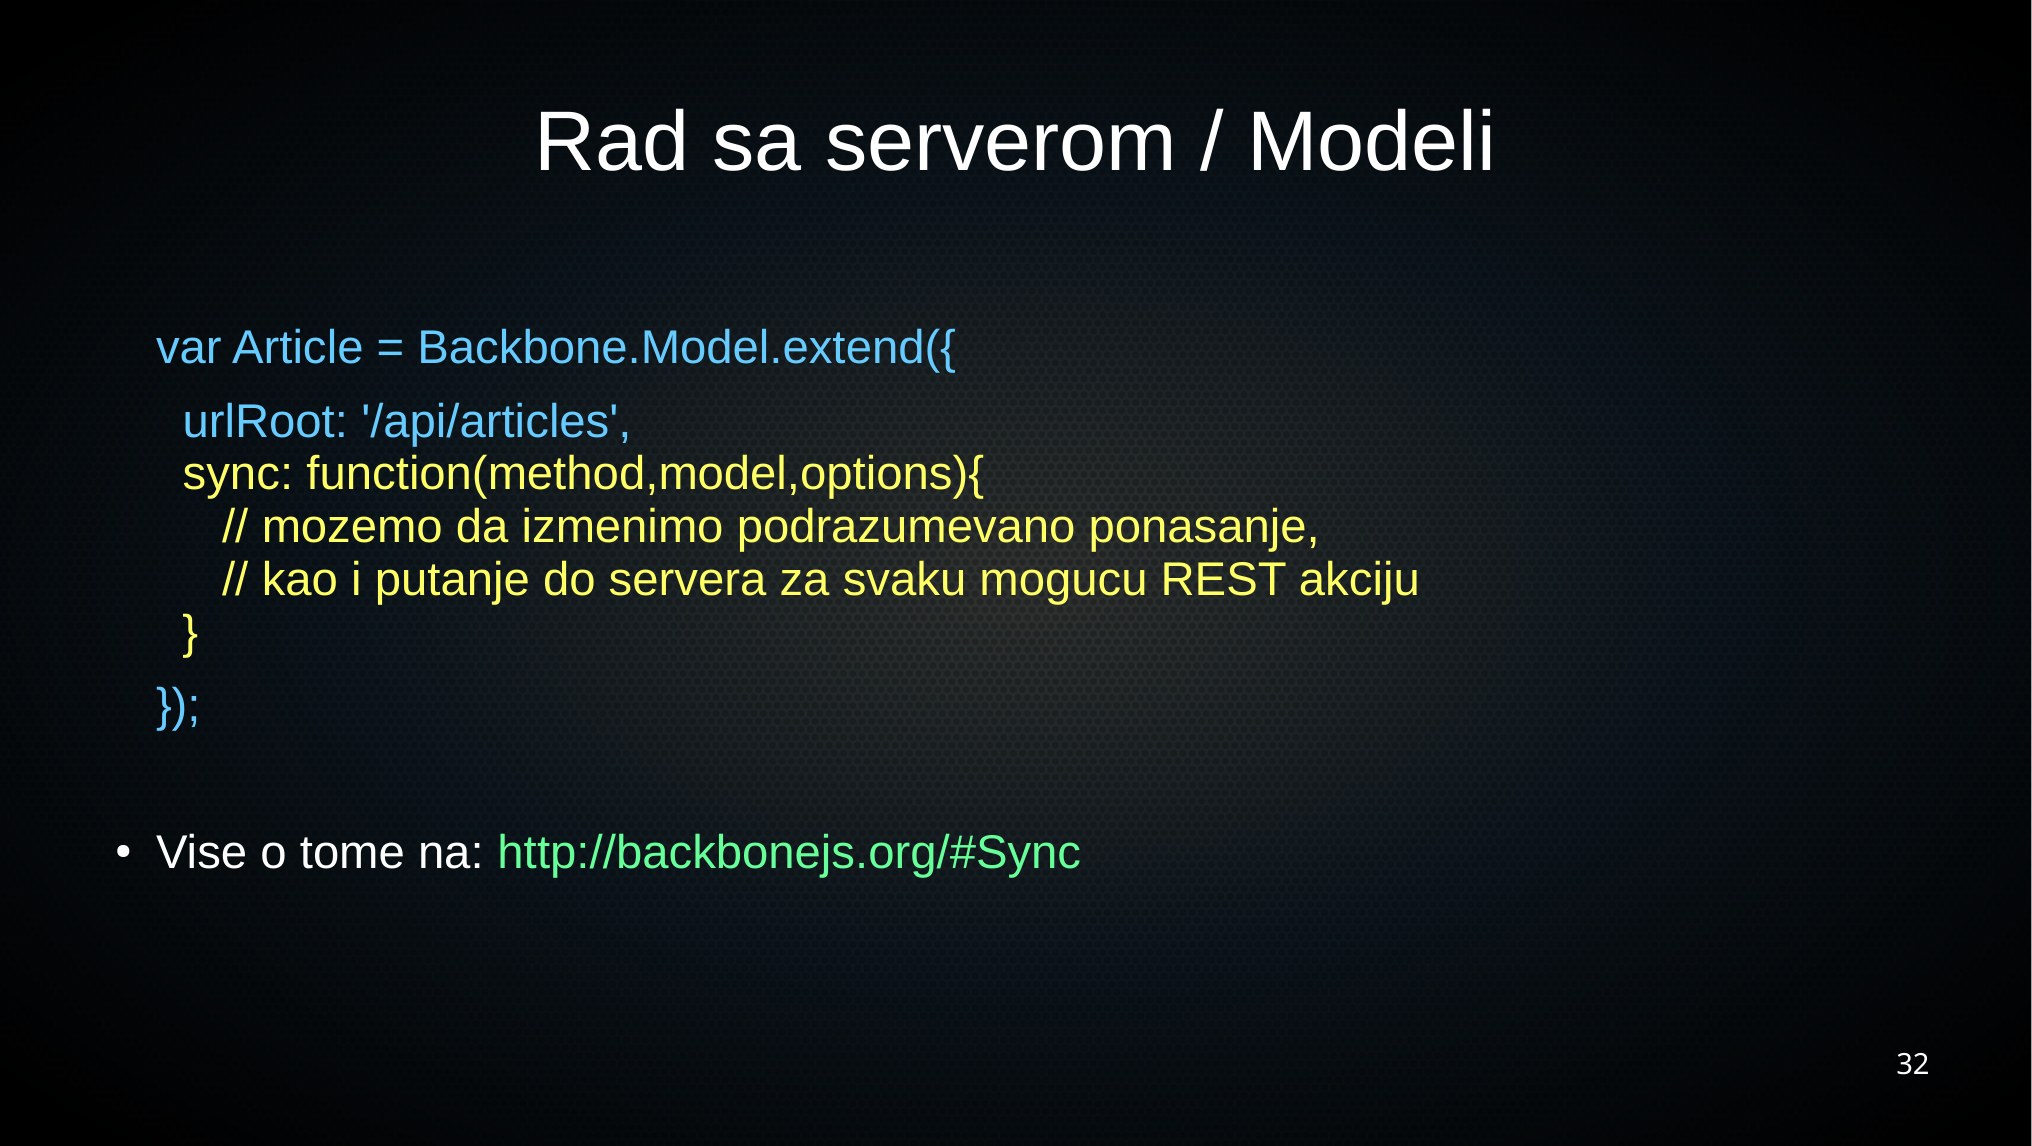

# Rad sa serverom / Modeli
var Article = Backbone.Model.extend({
 urlRoot: '/api/articles',
 sync: function(method,model,options){
 // mozemo da izmenimo podrazumevano ponasanje,
 // kao i putanje do servera za svaku mogucu REST akciju
 }
});
Vise o tome na: http://backbonejs.org/#Sync
32